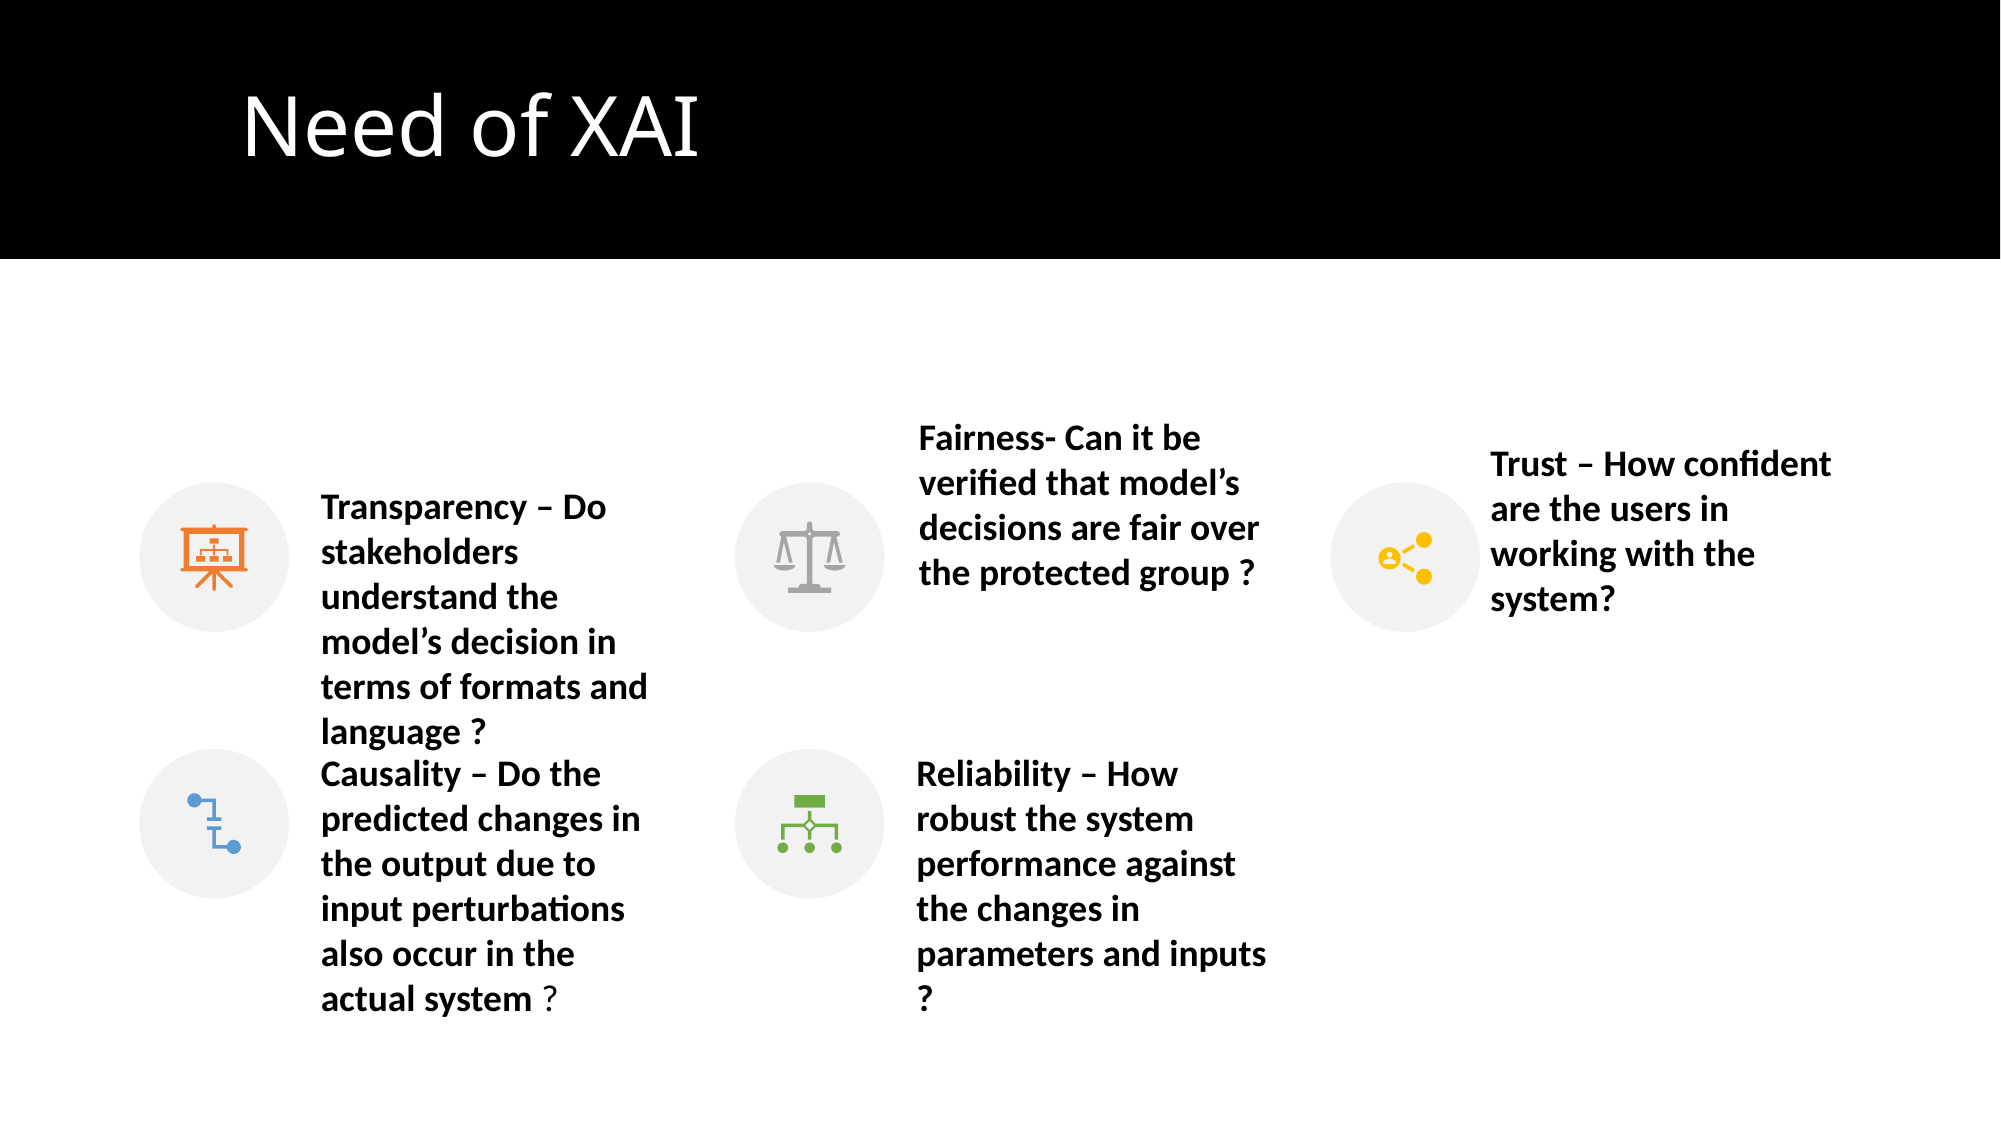

# Need of XAI
Fairness- Can it be verified that model’s decisions are fair over the protected group ?
Trust – How confident are the users in working with the system?
Transparency – Do stakeholders understand the model’s decision in terms of formats and language ?
Causality – Do the predicted changes in the output due to input perturbations also occur in the actual system ?
Reliability – How robust the system performance against the changes in parameters and inputs ?